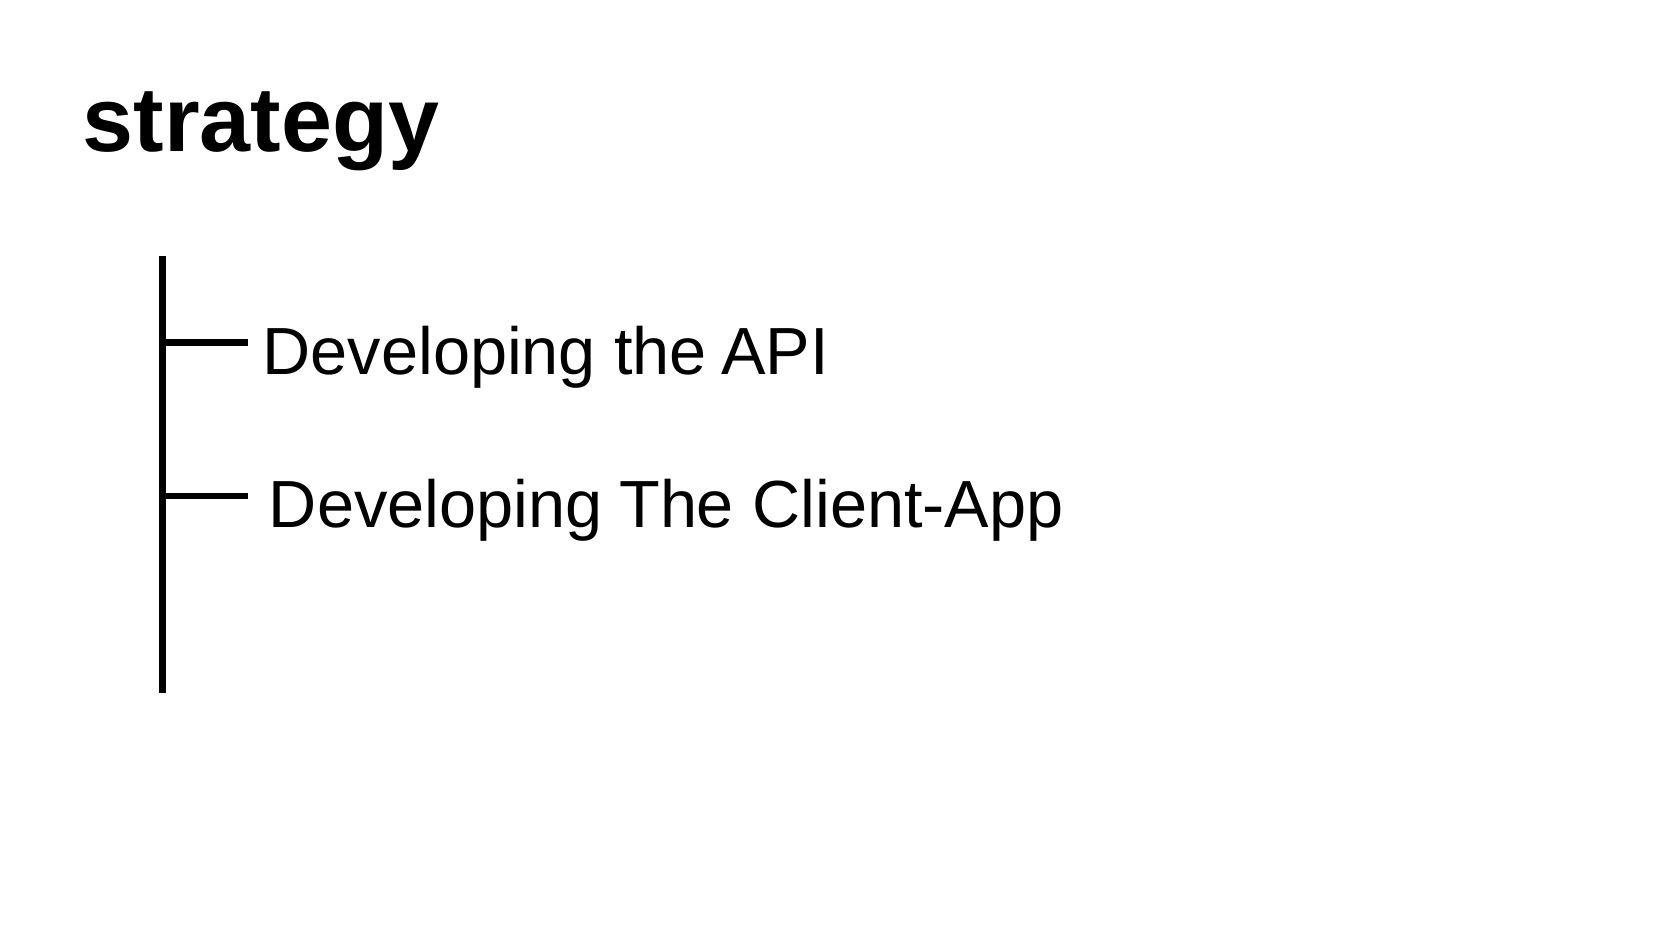

strategy
Developing the API
Developing The Client-App